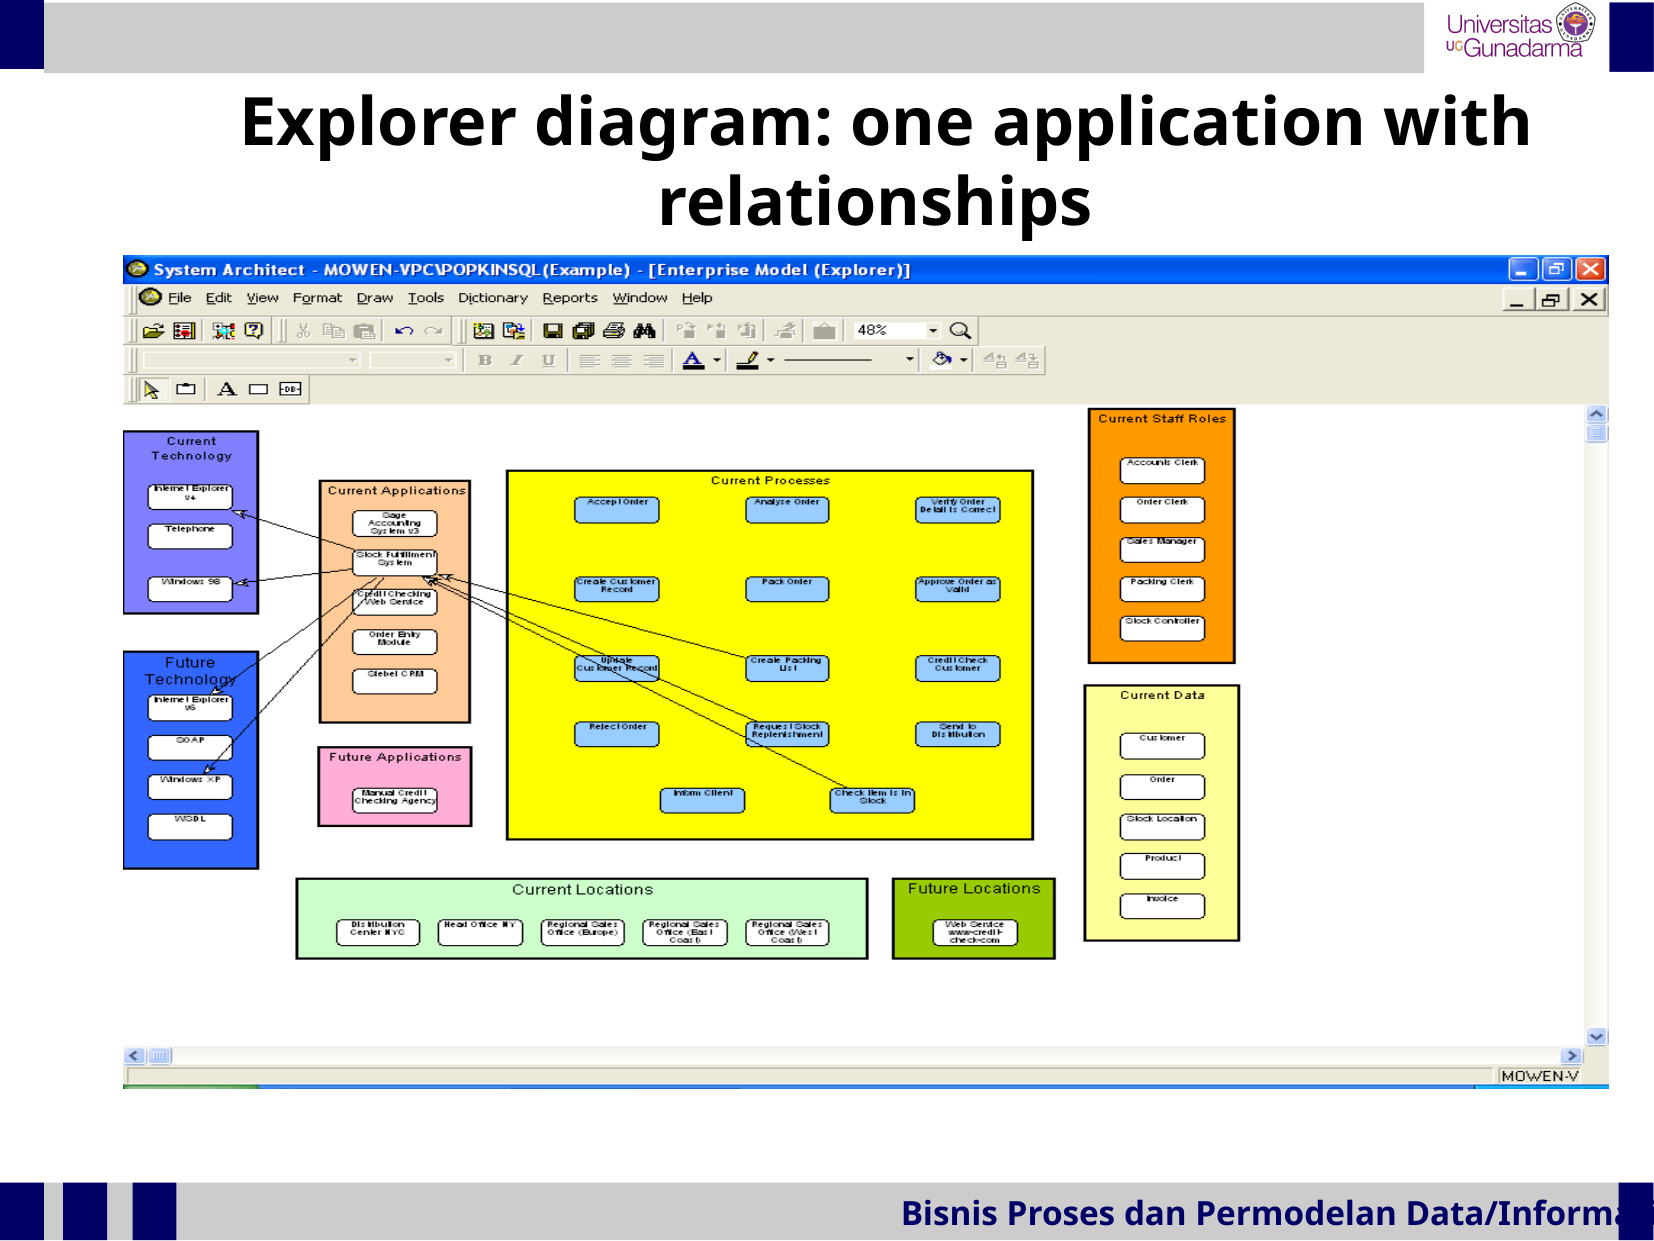

# Explorer diagram: one application with relationships